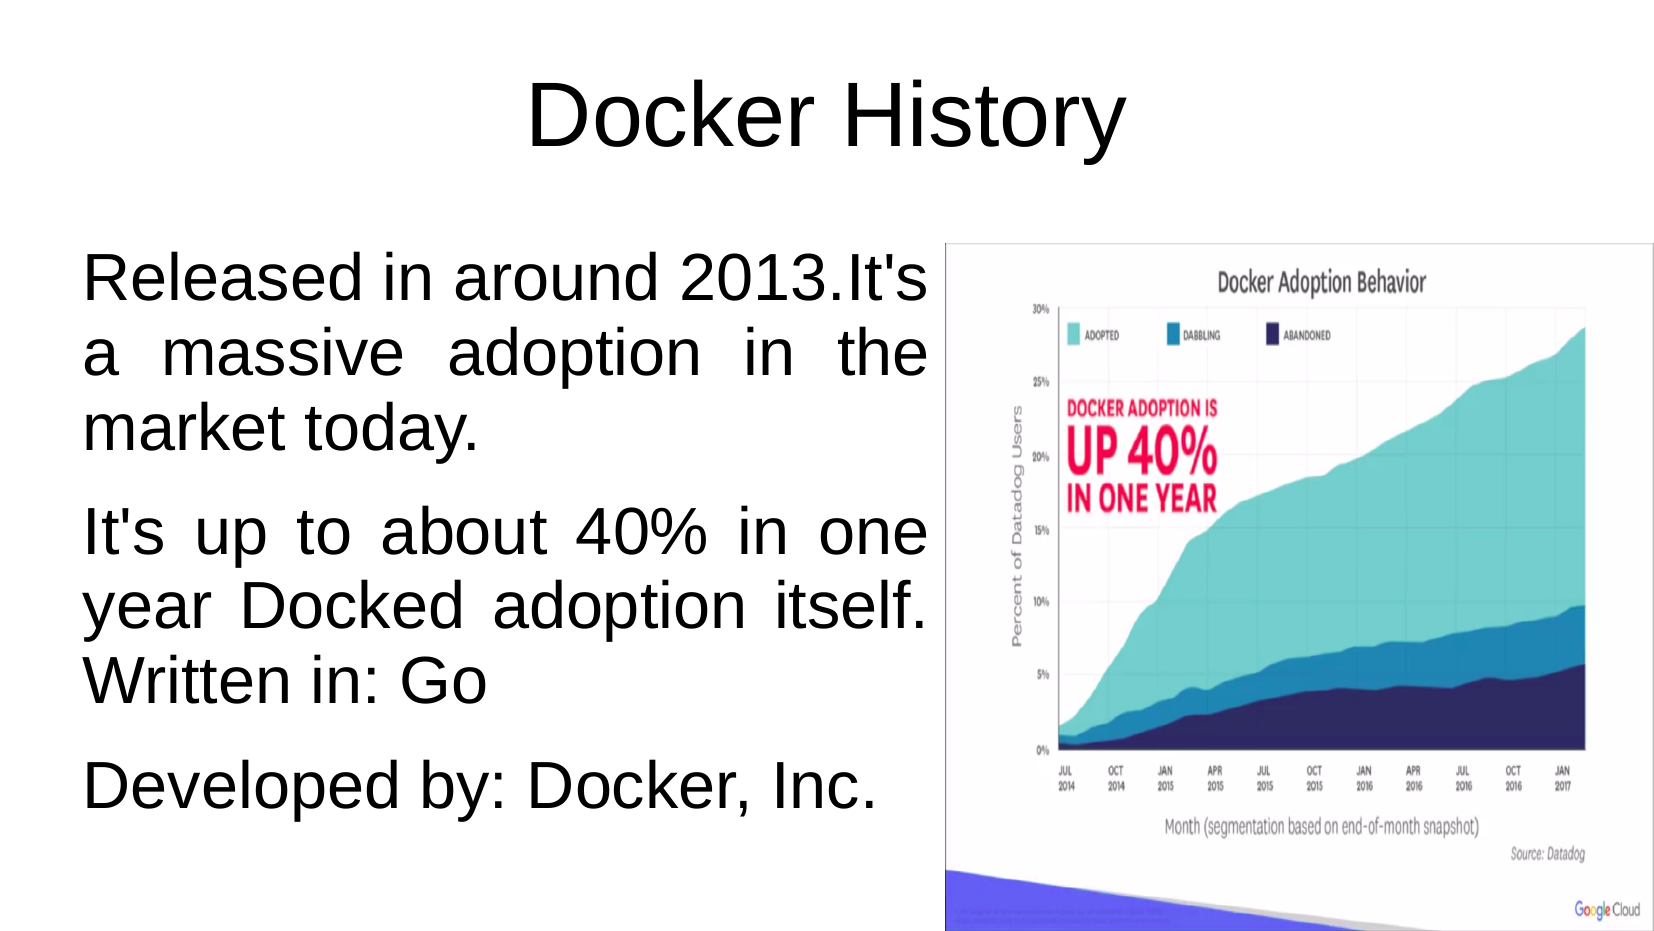

# Docker History
Released in around 2013.It's a massive adoption in the market today.
It's up to about 40% in one year Docked adoption itself. Written in: Go
Developed by: Docker, Inc.